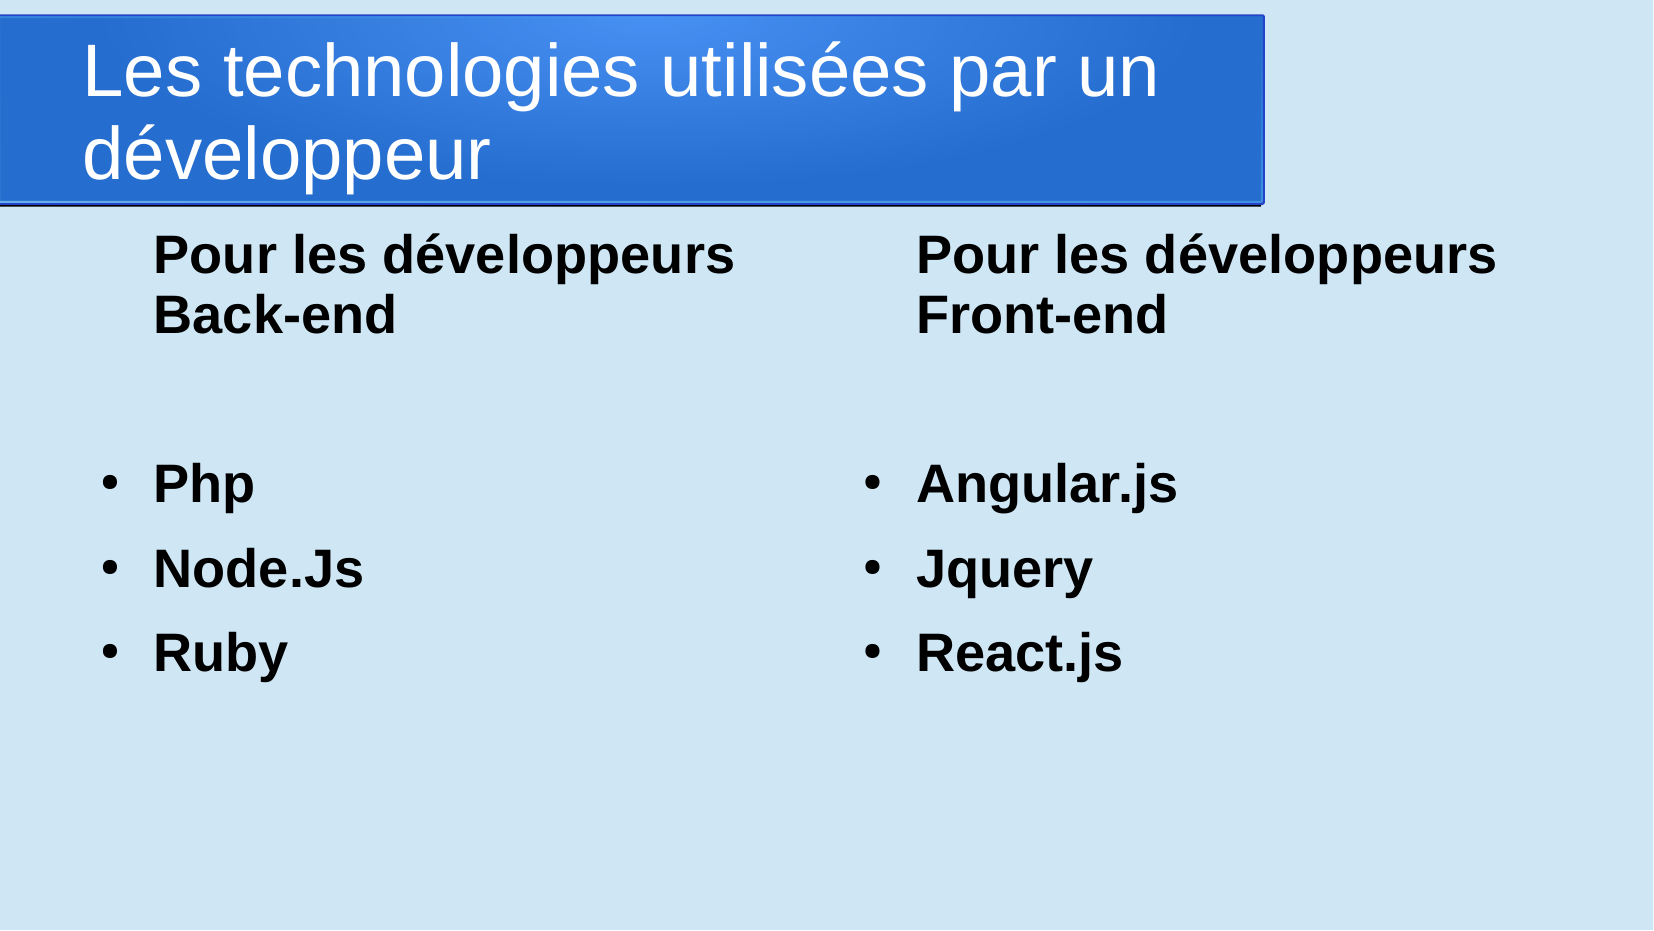

# Les technologies utilisées par un développeur
Pour les développeurs Back-end
Php
Node.Js
Ruby
Pour les développeurs Front-end
Angular.js
Jquery
React.js